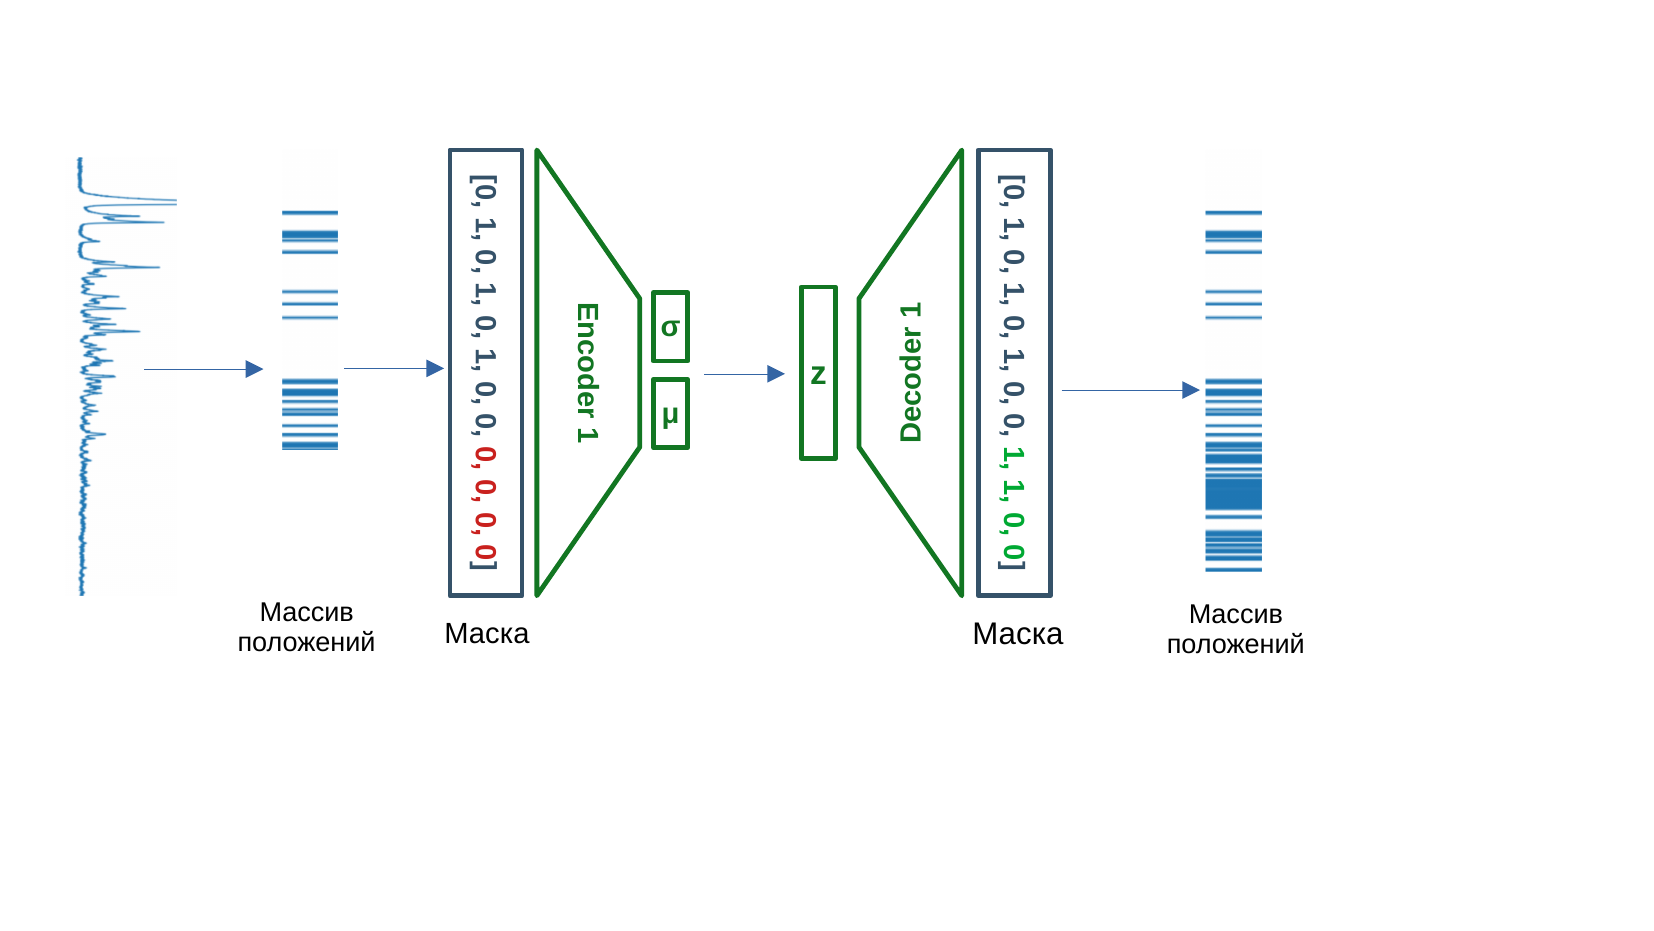

Encoder 1
Decoder 1
z
σ
[0, 1, 0, 1, 0, 1, 0, 0, 0, 0, 0, 0]
[0, 1, 0, 1, 0, 1, 0, 0, 1, 1, 0, 0]
μ
Массив положений
Массив положений
Маска
Маска